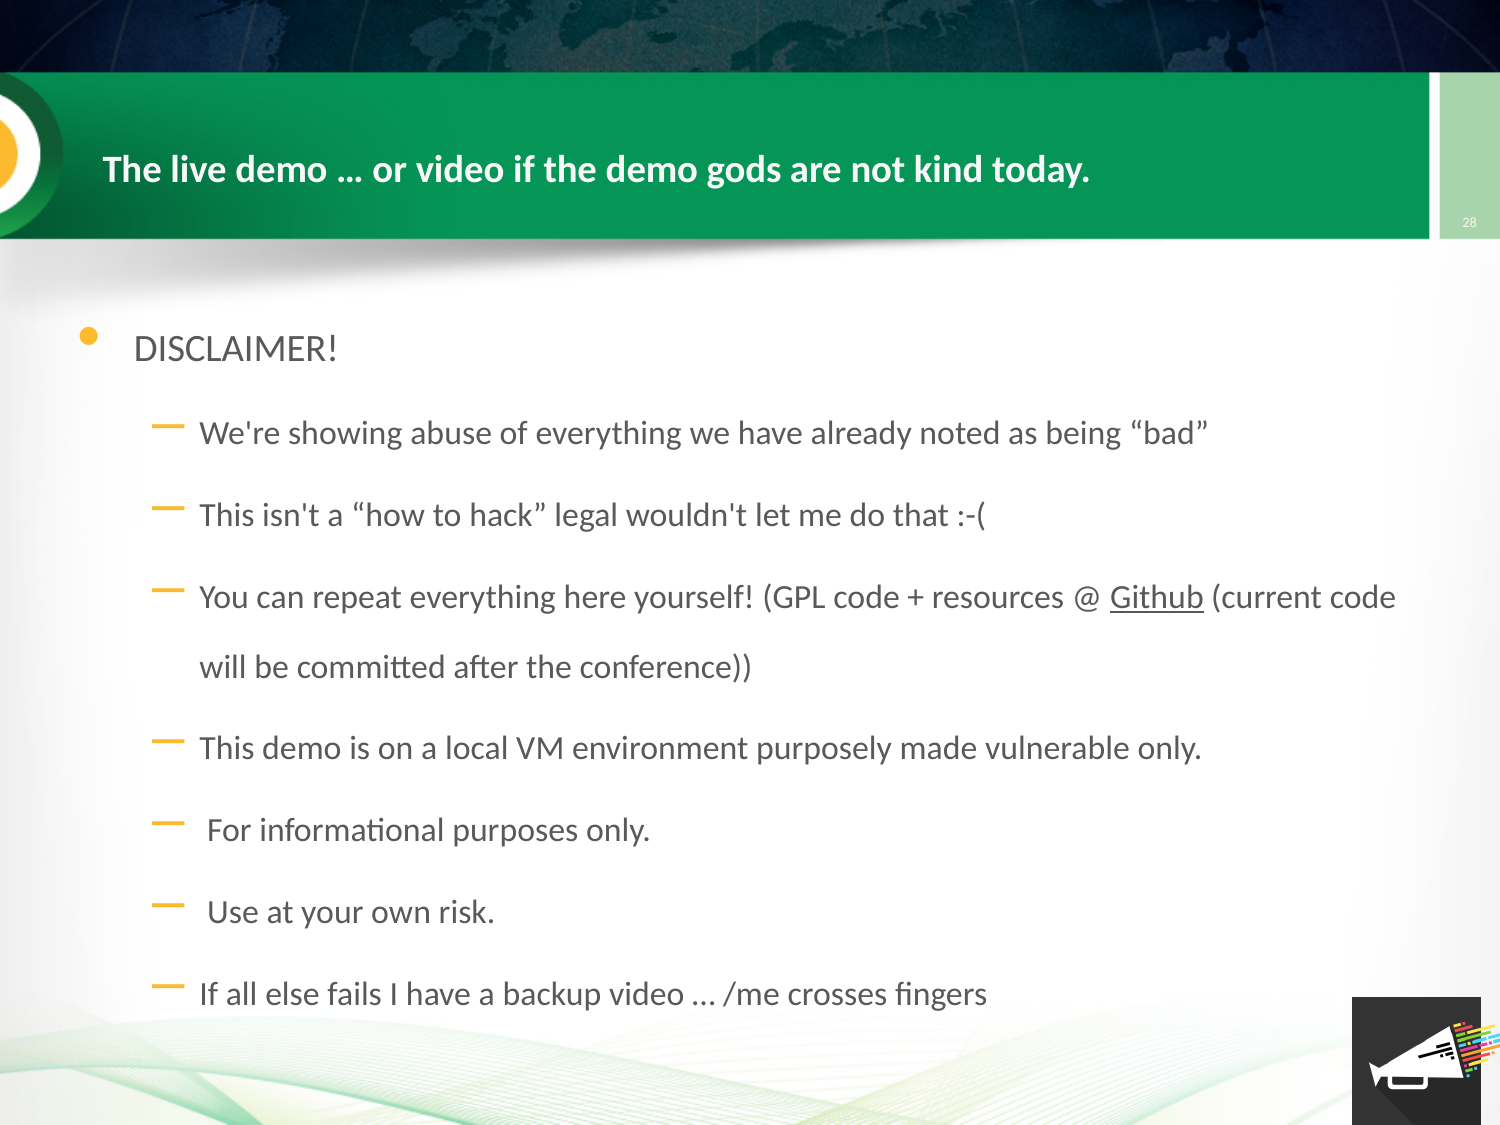

# The live demo … or video if the demo gods are not kind today.
DISCLAIMER!
We're showing abuse of everything we have already noted as being “bad”
This isn't a “how to hack” legal wouldn't let me do that :-(
You can repeat everything here yourself! (GPL code + resources @ Github (current code will be committed after the conference))
This demo is on a local VM environment purposely made vulnerable only.
 For informational purposes only.
 Use at your own risk.
If all else fails I have a backup video … /me crosses fingers